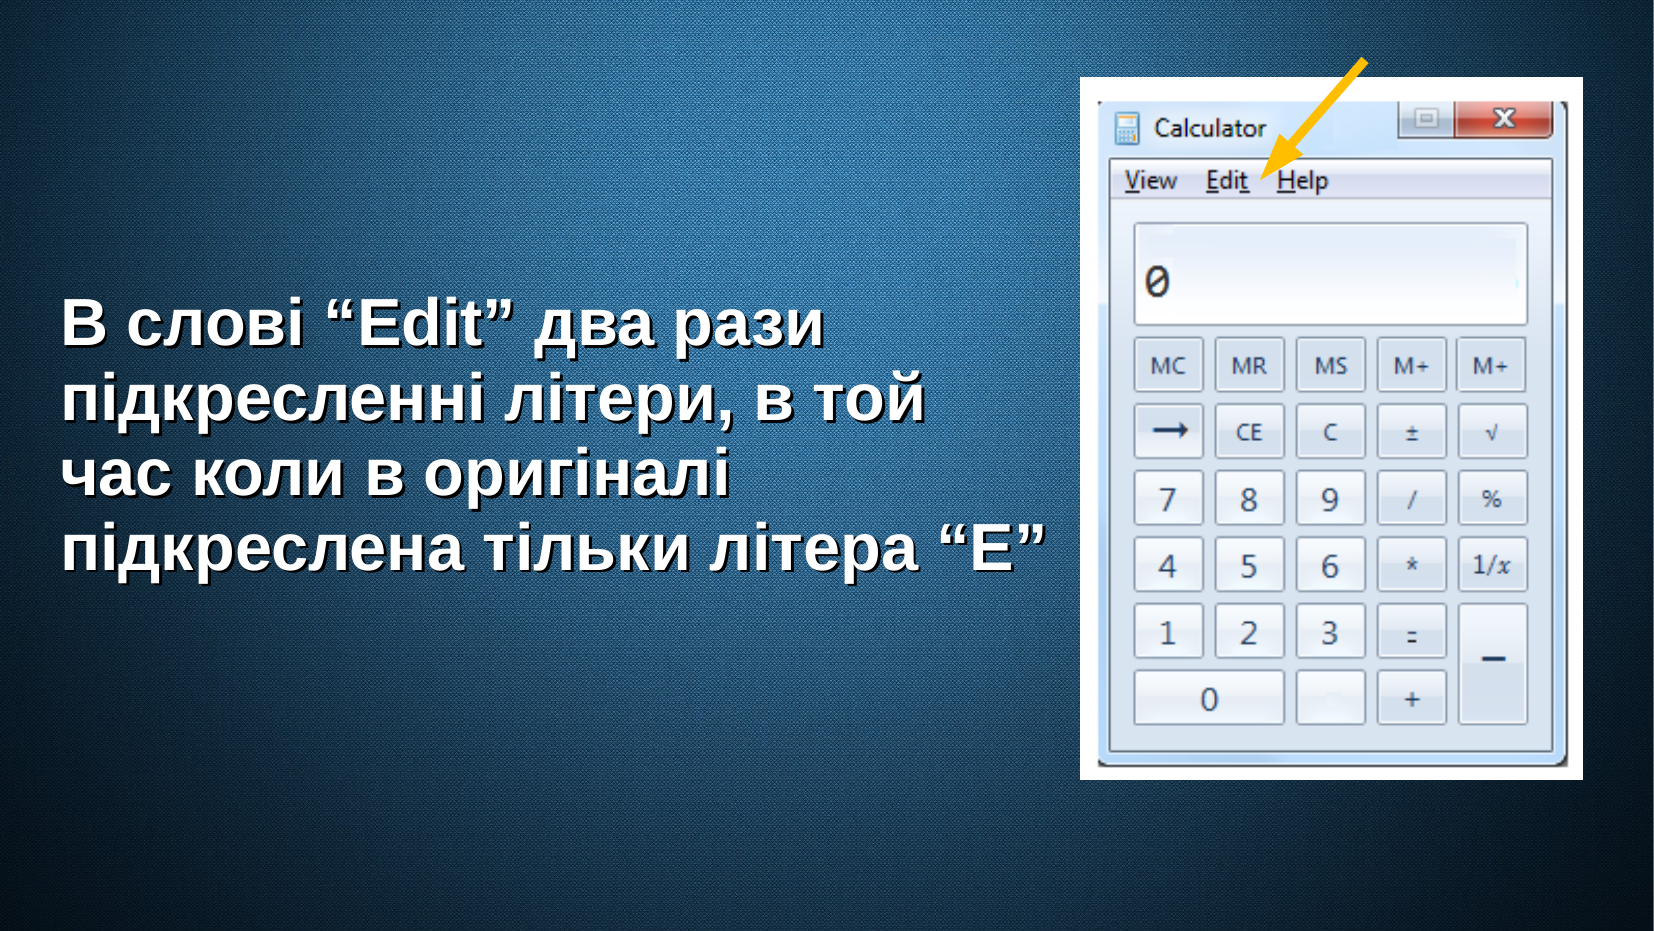

В слові “Edit” два рази підкресленні літери, в той час коли в оригіналі підкреслена тільки літера “E”